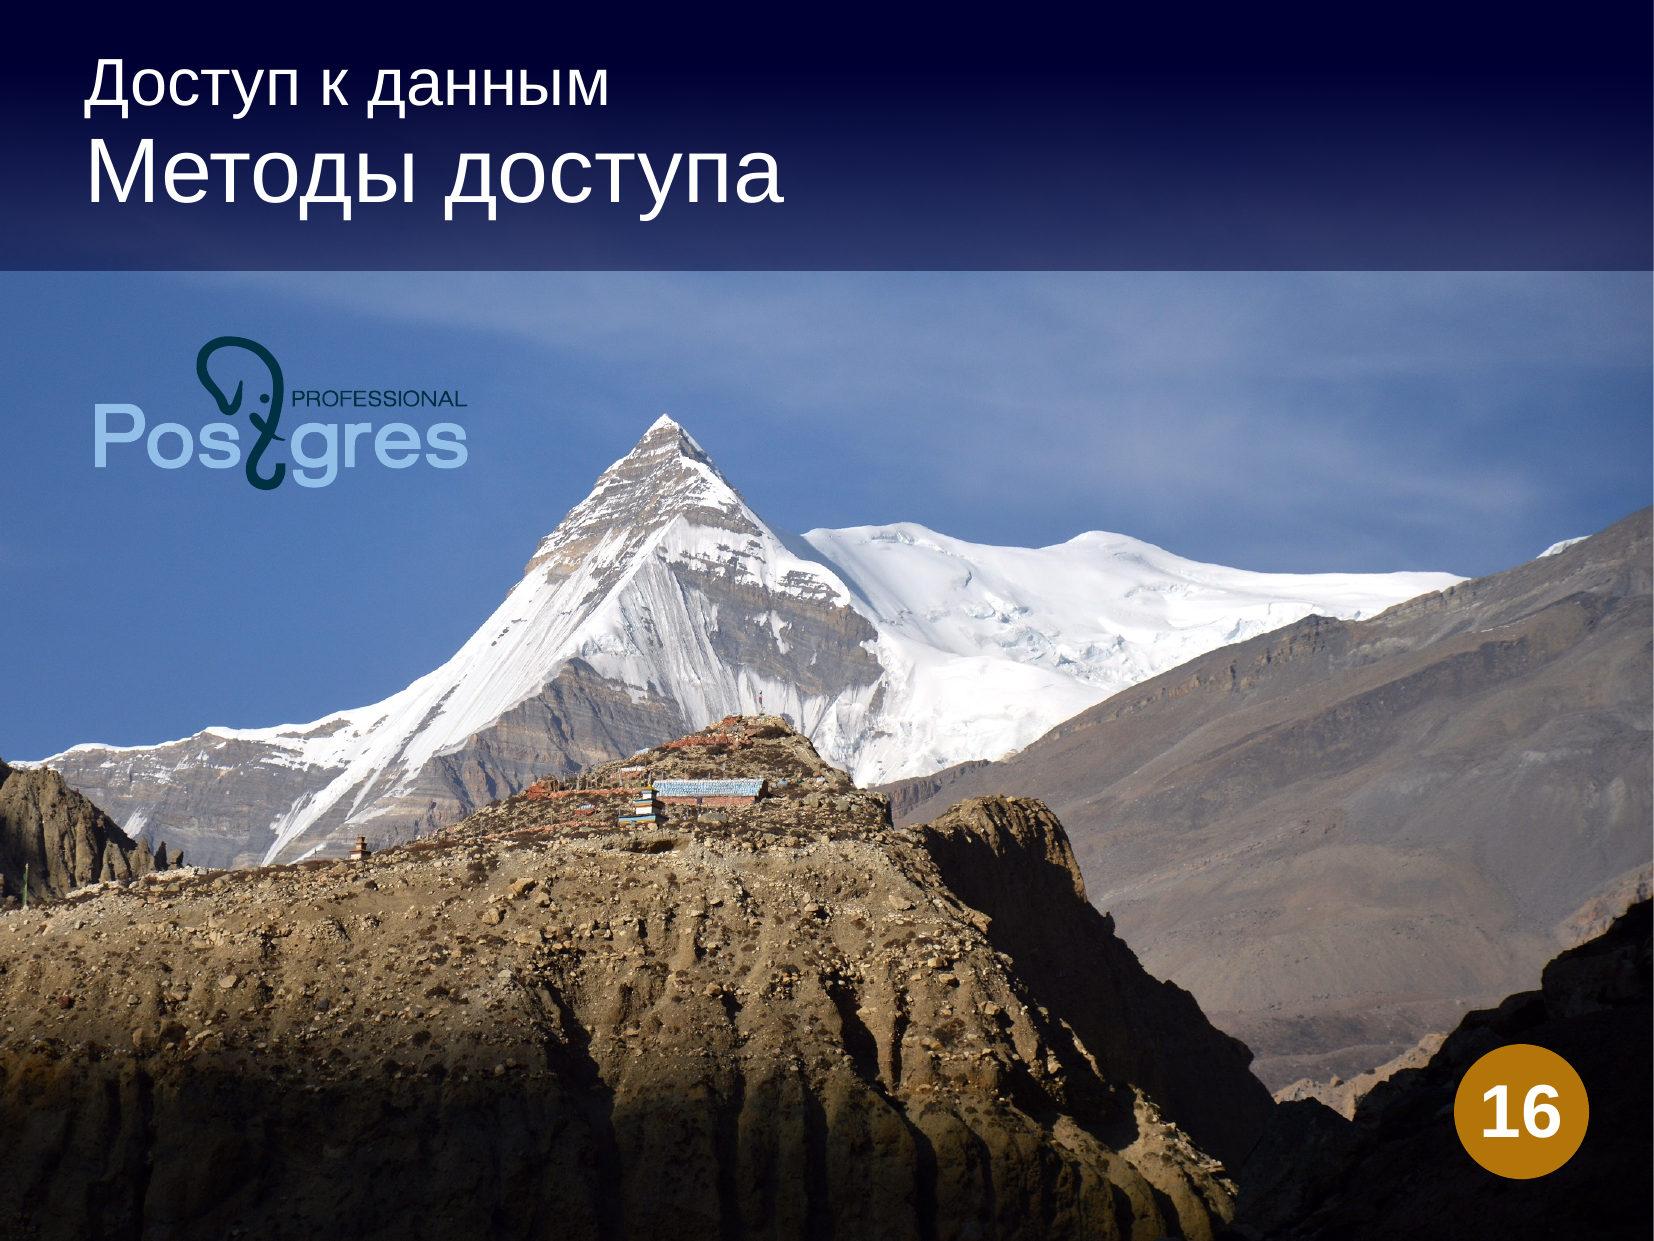

# Доступ к данным Методы доступа
16